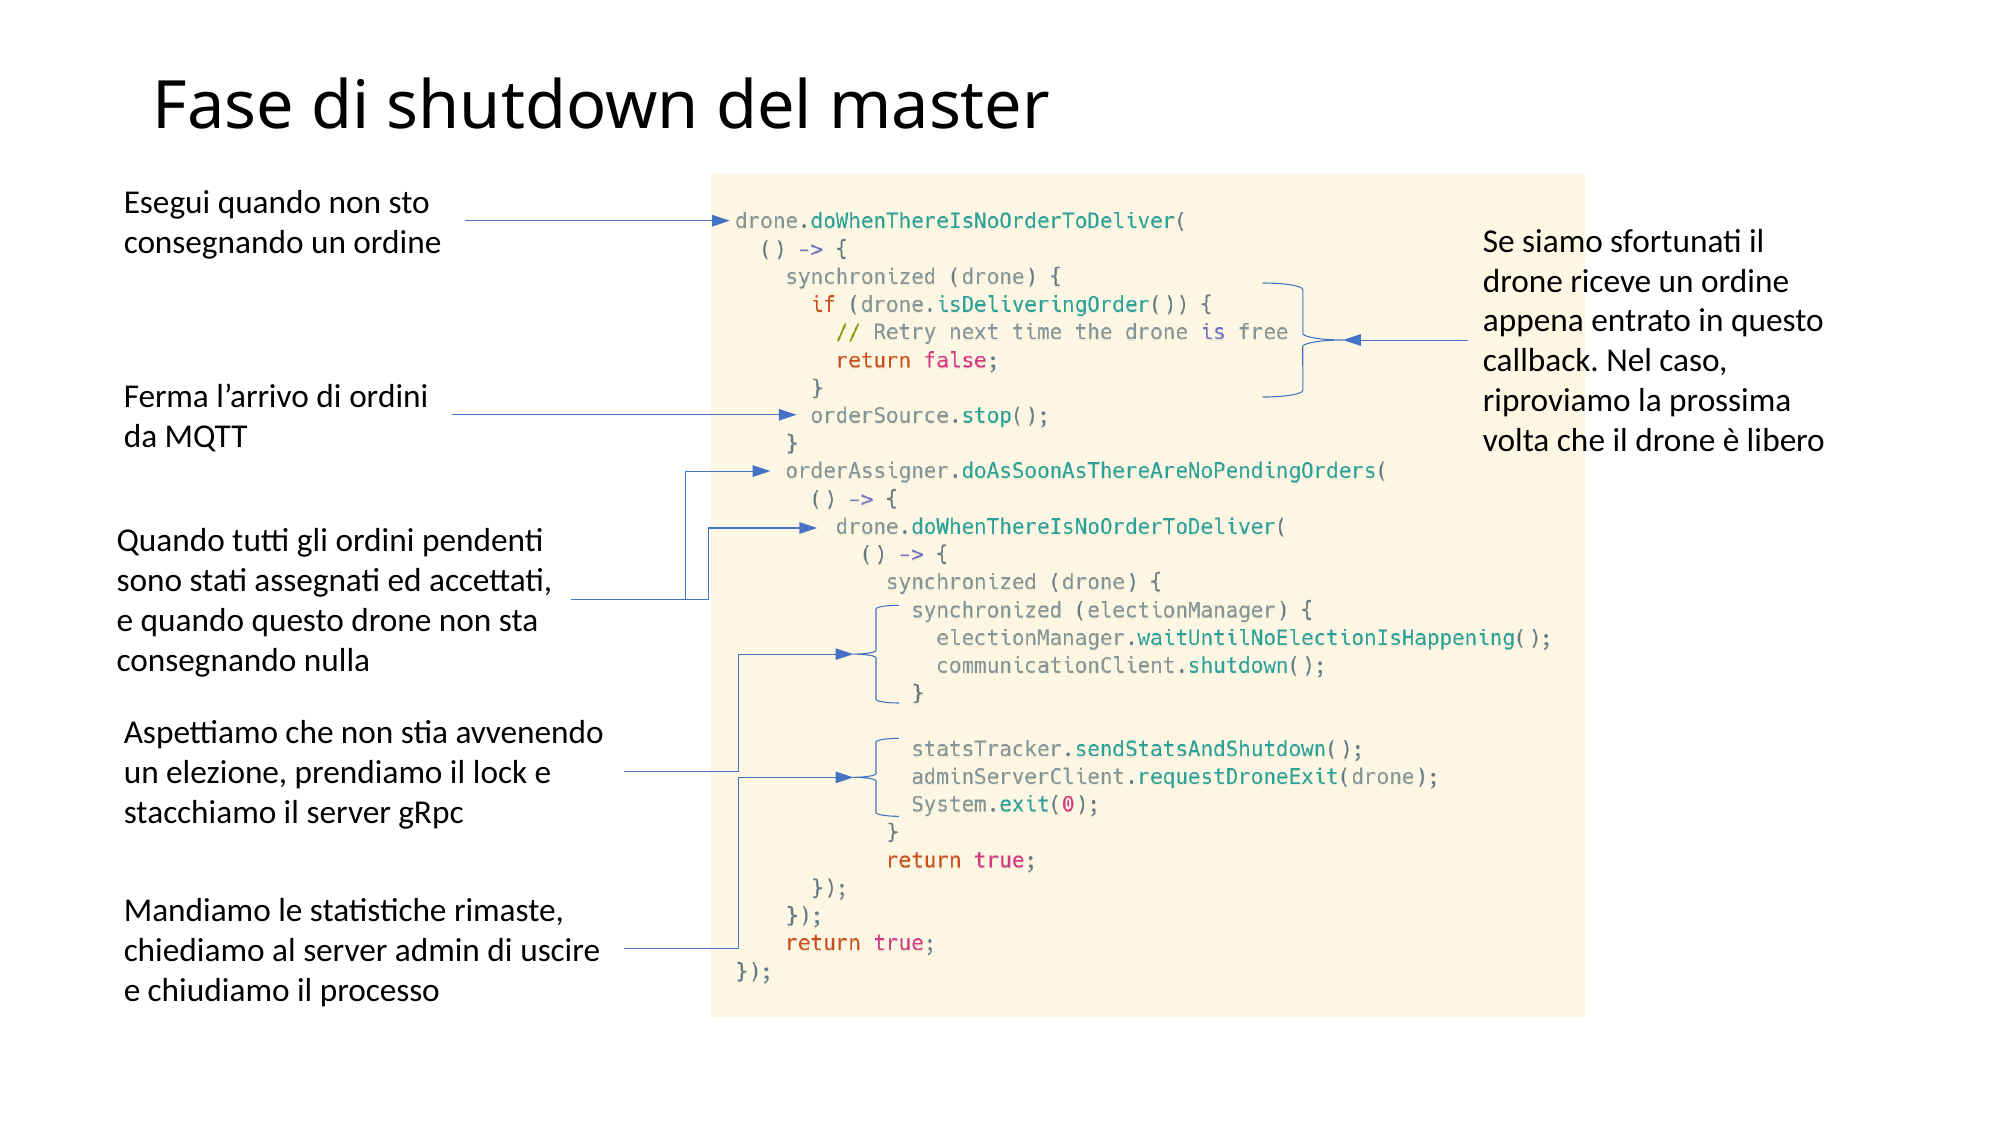

# Fase di shutdown del master
Esegui quando non sto consegnando un ordine
Se siamo sfortunati il drone riceve un ordine appena entrato in questo callback. Nel caso, riproviamo la prossima volta che il drone è libero
Ferma l’arrivo di ordini da MQTT
Quando tutti gli ordini pendenti sono stati assegnati ed accettati, e quando questo drone non sta consegnando nulla
Aspettiamo che non stia avvenendo un elezione, prendiamo il lock e stacchiamo il server gRpc
Mandiamo le statistiche rimaste, chiediamo al server admin di uscire e chiudiamo il processo